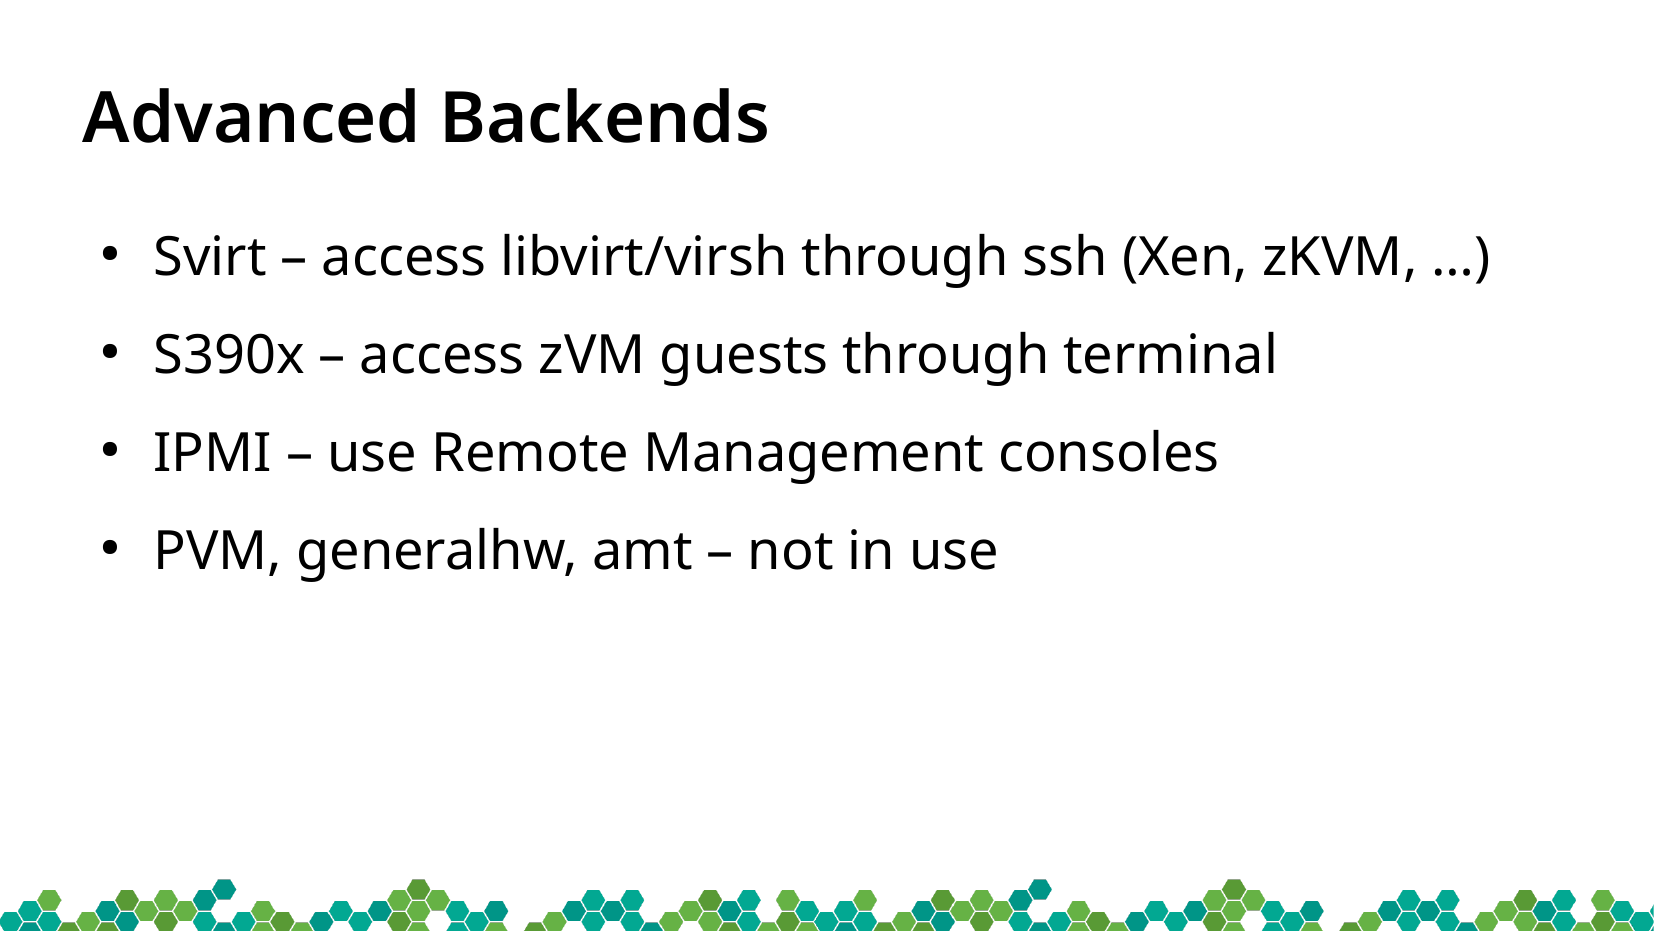

# Advanced Backends
Svirt – access libvirt/virsh through ssh (Xen, zKVM, …)
S390x – access zVM guests through terminal
IPMI – use Remote Management consoles
PVM, generalhw, amt – not in use